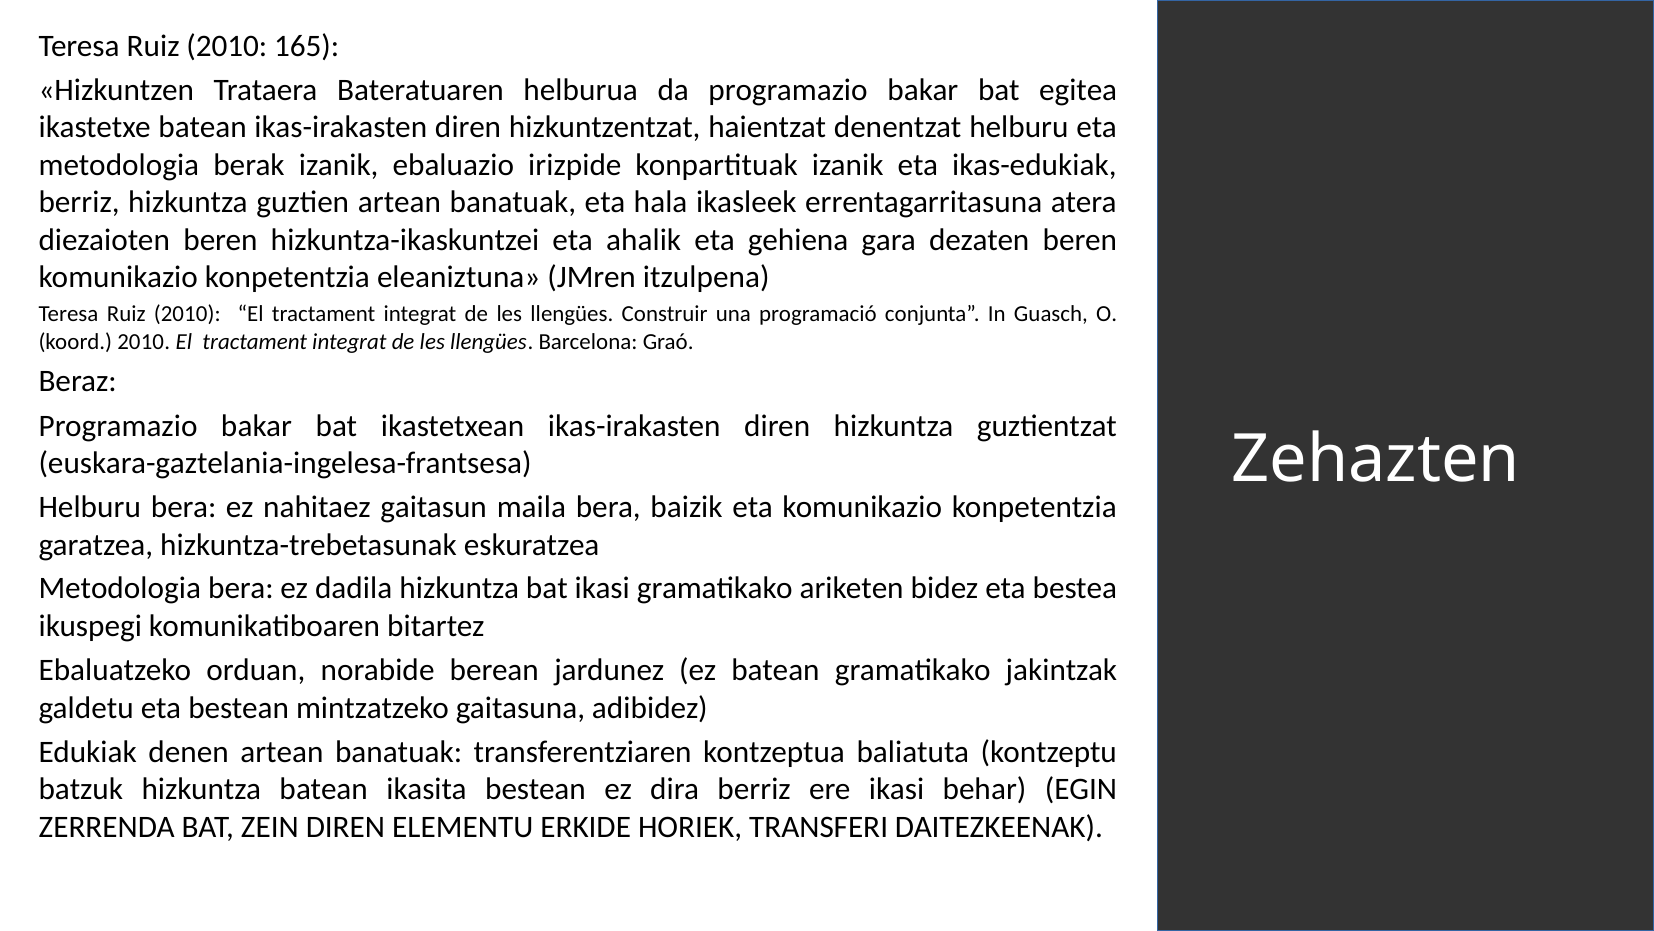

# Teresa Ruiz (2010: 165):
«Hizkuntzen Trataera Bateratuaren helburua da programazio bakar bat egitea ikastetxe batean ikas-irakasten diren hizkuntzentzat, haientzat denentzat helburu eta metodologia berak izanik, ebaluazio irizpide konpartituak izanik eta ikas-edukiak, berriz, hizkuntza guztien artean banatuak, eta hala ikasleek errentagarritasuna atera diezaioten beren hizkuntza-ikaskuntzei eta ahalik eta gehiena gara dezaten beren komunikazio konpetentzia eleaniztuna» (JMren itzulpena)
Teresa Ruiz (2010): “El tractament integrat de les llengües. Construir una programació conjunta”. In Guasch, O. (koord.) 2010. El tractament integrat de les llengües. Barcelona: Graó.
Beraz:
Programazio bakar bat ikastetxean ikas-irakasten diren hizkuntza guztientzat (euskara-gaztelania-ingelesa-frantsesa)
Helburu bera: ez nahitaez gaitasun maila bera, baizik eta komunikazio konpetentzia garatzea, hizkuntza-trebetasunak eskuratzea
Metodologia bera: ez dadila hizkuntza bat ikasi gramatikako ariketen bidez eta bestea ikuspegi komunikatiboaren bitartez
Ebaluatzeko orduan, norabide berean jardunez (ez batean gramatikako jakintzak galdetu eta bestean mintzatzeko gaitasuna, adibidez)
Edukiak denen artean banatuak: transferentziaren kontzeptua baliatuta (kontzeptu batzuk hizkuntza batean ikasita bestean ez dira berriz ere ikasi behar) (EGIN ZERRENDA BAT, ZEIN DIREN ELEMENTU ERKIDE HORIEK, TRANSFERI DAITEZKEENAK).
Zehazten